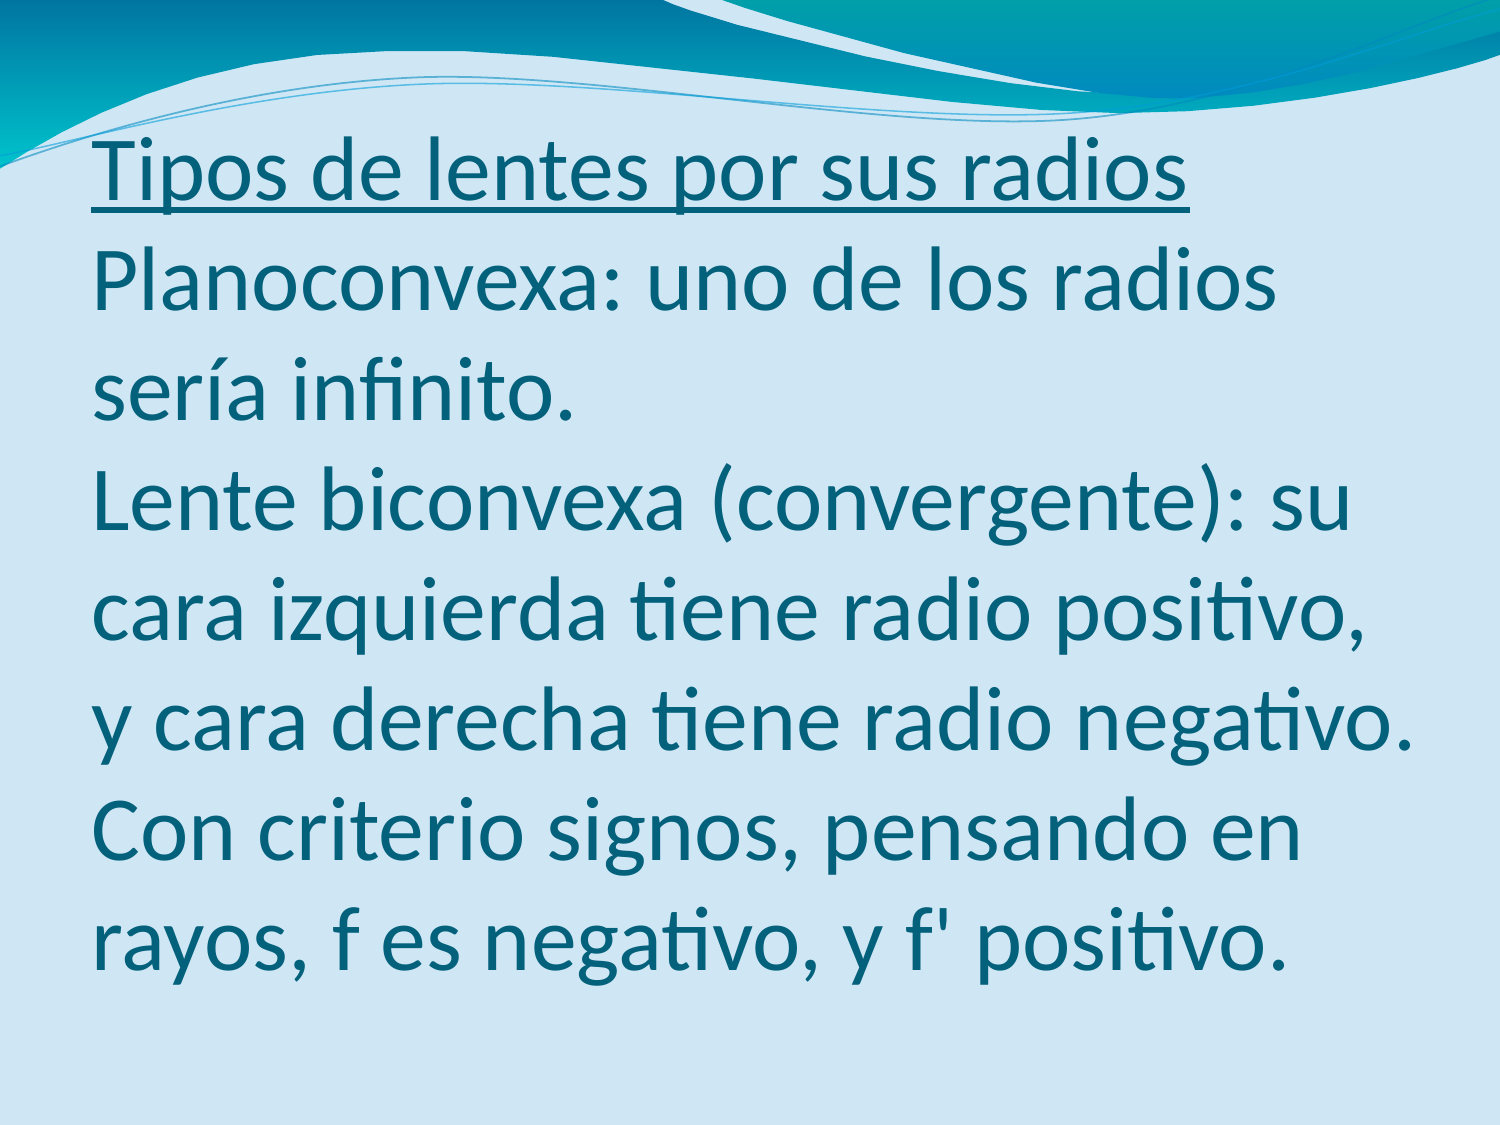

# Tipos de lentes por sus radios Planoconvexa: uno de los radios sería infinito. Lente biconvexa (convergente): su cara izquierda tiene radio positivo, y cara derecha tiene radio negativo. Con criterio signos, pensando en rayos, f es negativo, y f' positivo.